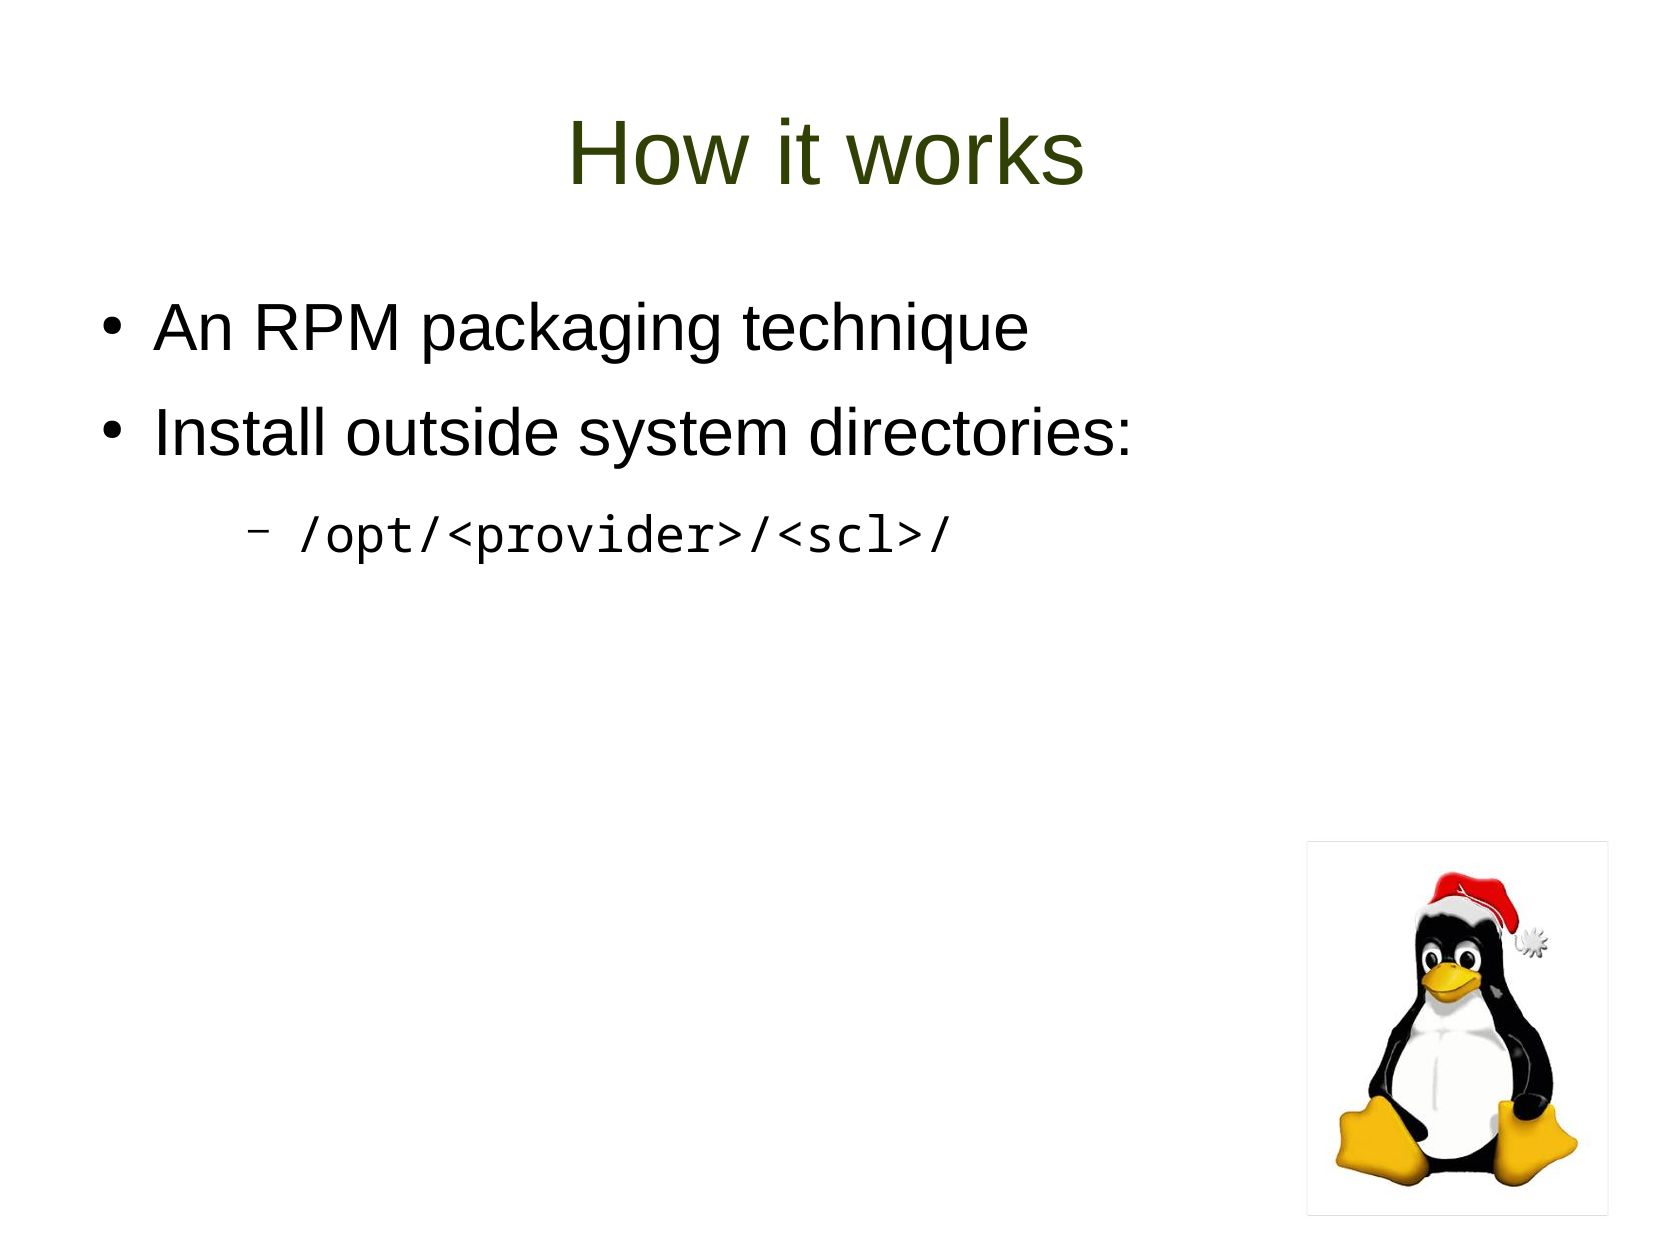

# How it works
An RPM packaging technique
Install outside system directories:
/opt/<provider>/<scl>/